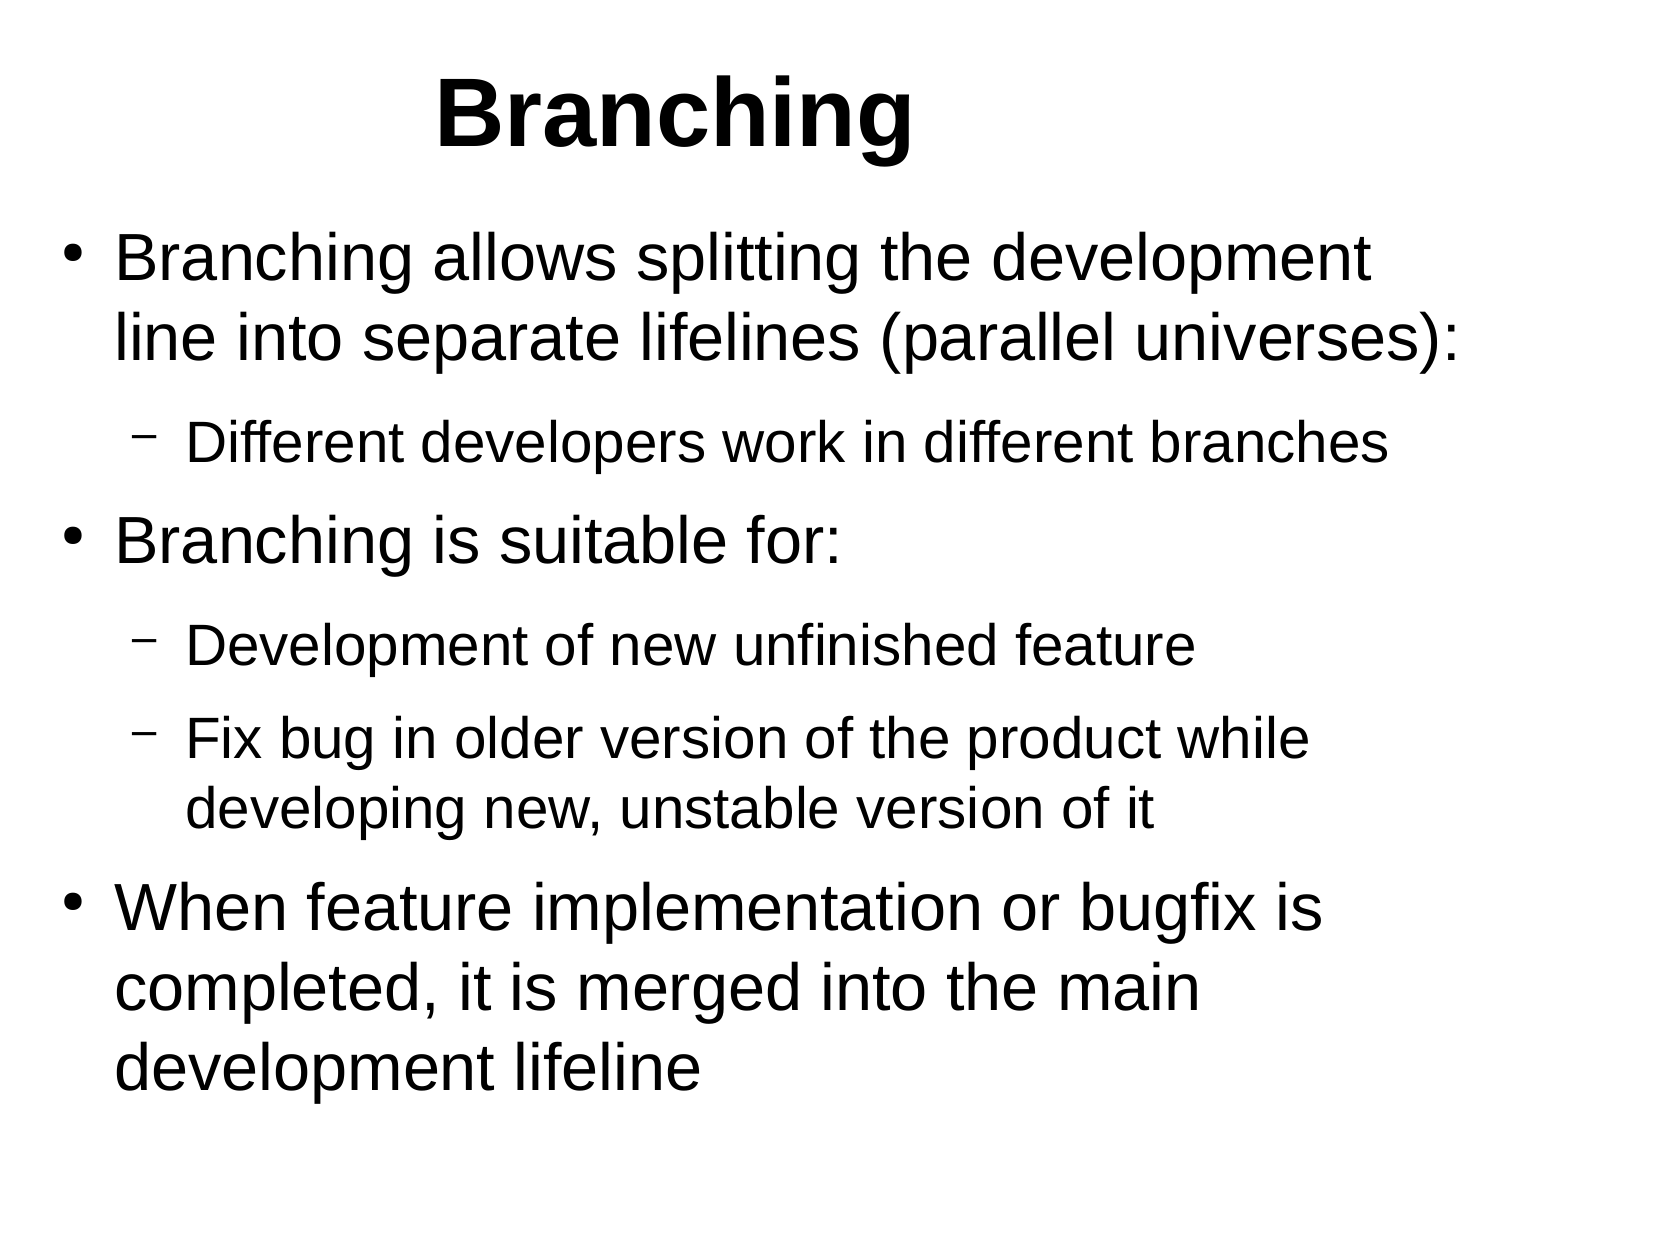

Branching
# Branching allows splitting the development line into separate lifelines (parallel universes):
Different developers work in different branches
Branching is suitable for:
Development of new unfinished feature
Fix bug in older version of the product while developing new, unstable version of it
When feature implementation or bugfix is completed, it is merged into the main development lifeline